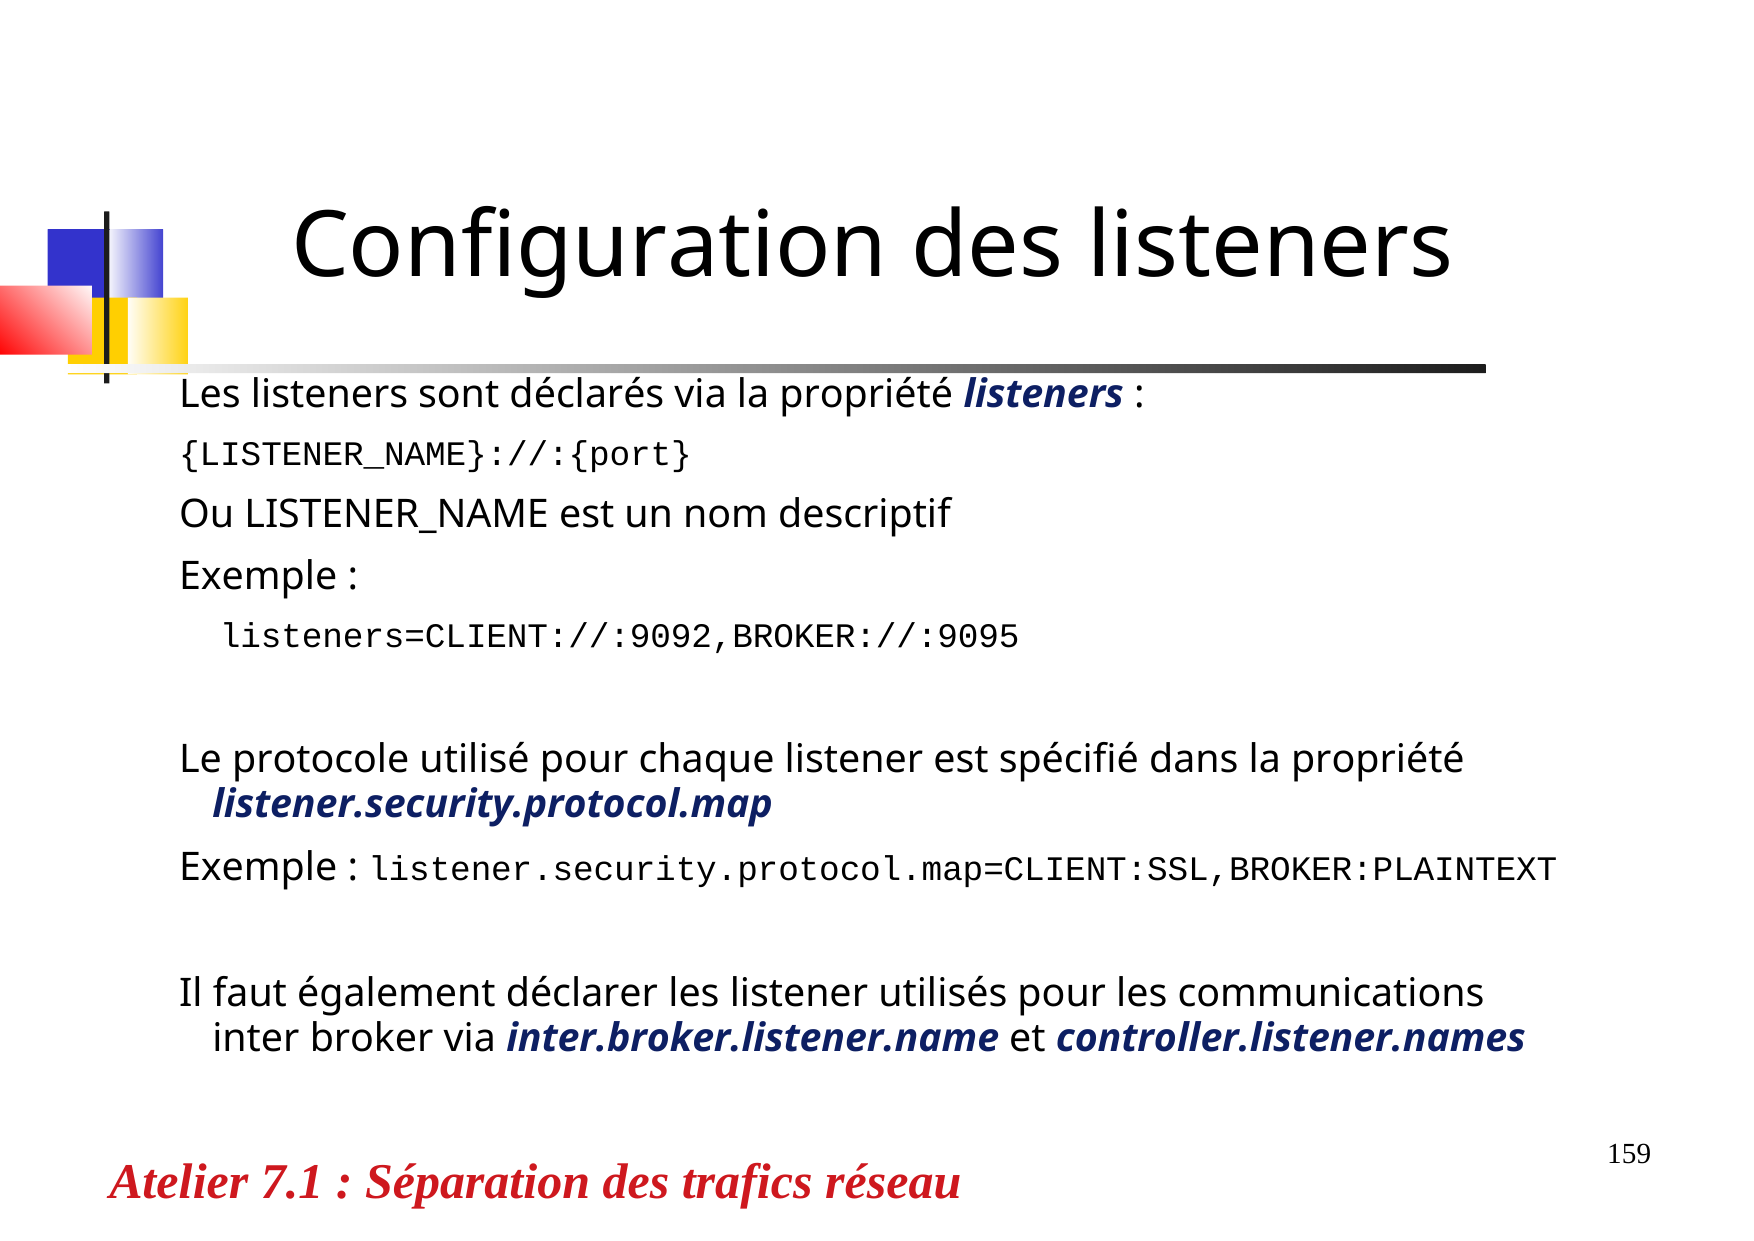

# Configuration des listeners
Les listeners sont déclarés via la propriété listeners :
{LISTENER_NAME}://:{port}
Ou LISTENER_NAME est un nom descriptif
Exemple :
 listeners=CLIENT://:9092,BROKER://:9095
Le protocole utilisé pour chaque listener est spécifié dans la propriété listener.security.protocol.map
Exemple : listener.security.protocol.map=CLIENT:SSL,BROKER:PLAINTEXT
Il faut également déclarer les listener utilisés pour les communications inter broker via inter.broker.listener.name et controller.listener.names
Atelier 7.1 : Séparation des trafics réseau